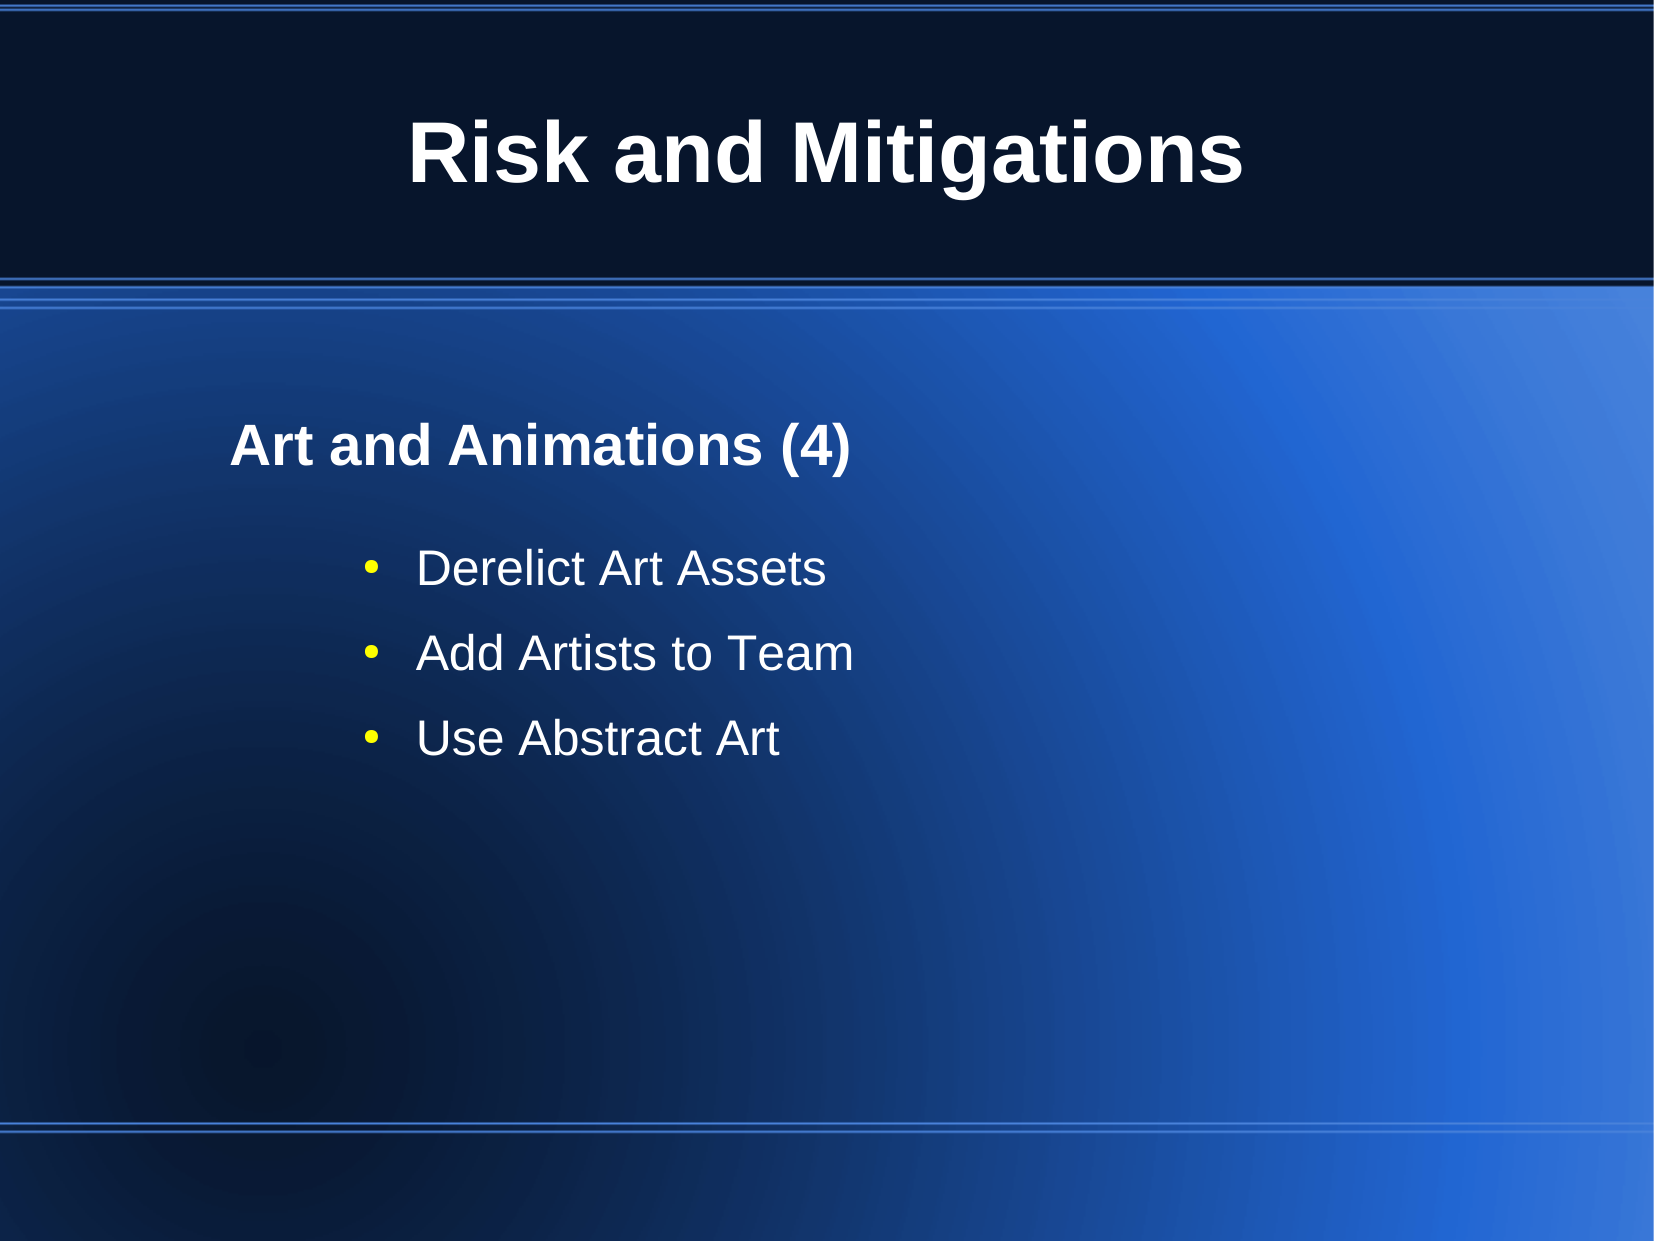

# Risk and Mitigations
Art and Animations (4)
Derelict Art Assets
Add Artists to Team
Use Abstract Art